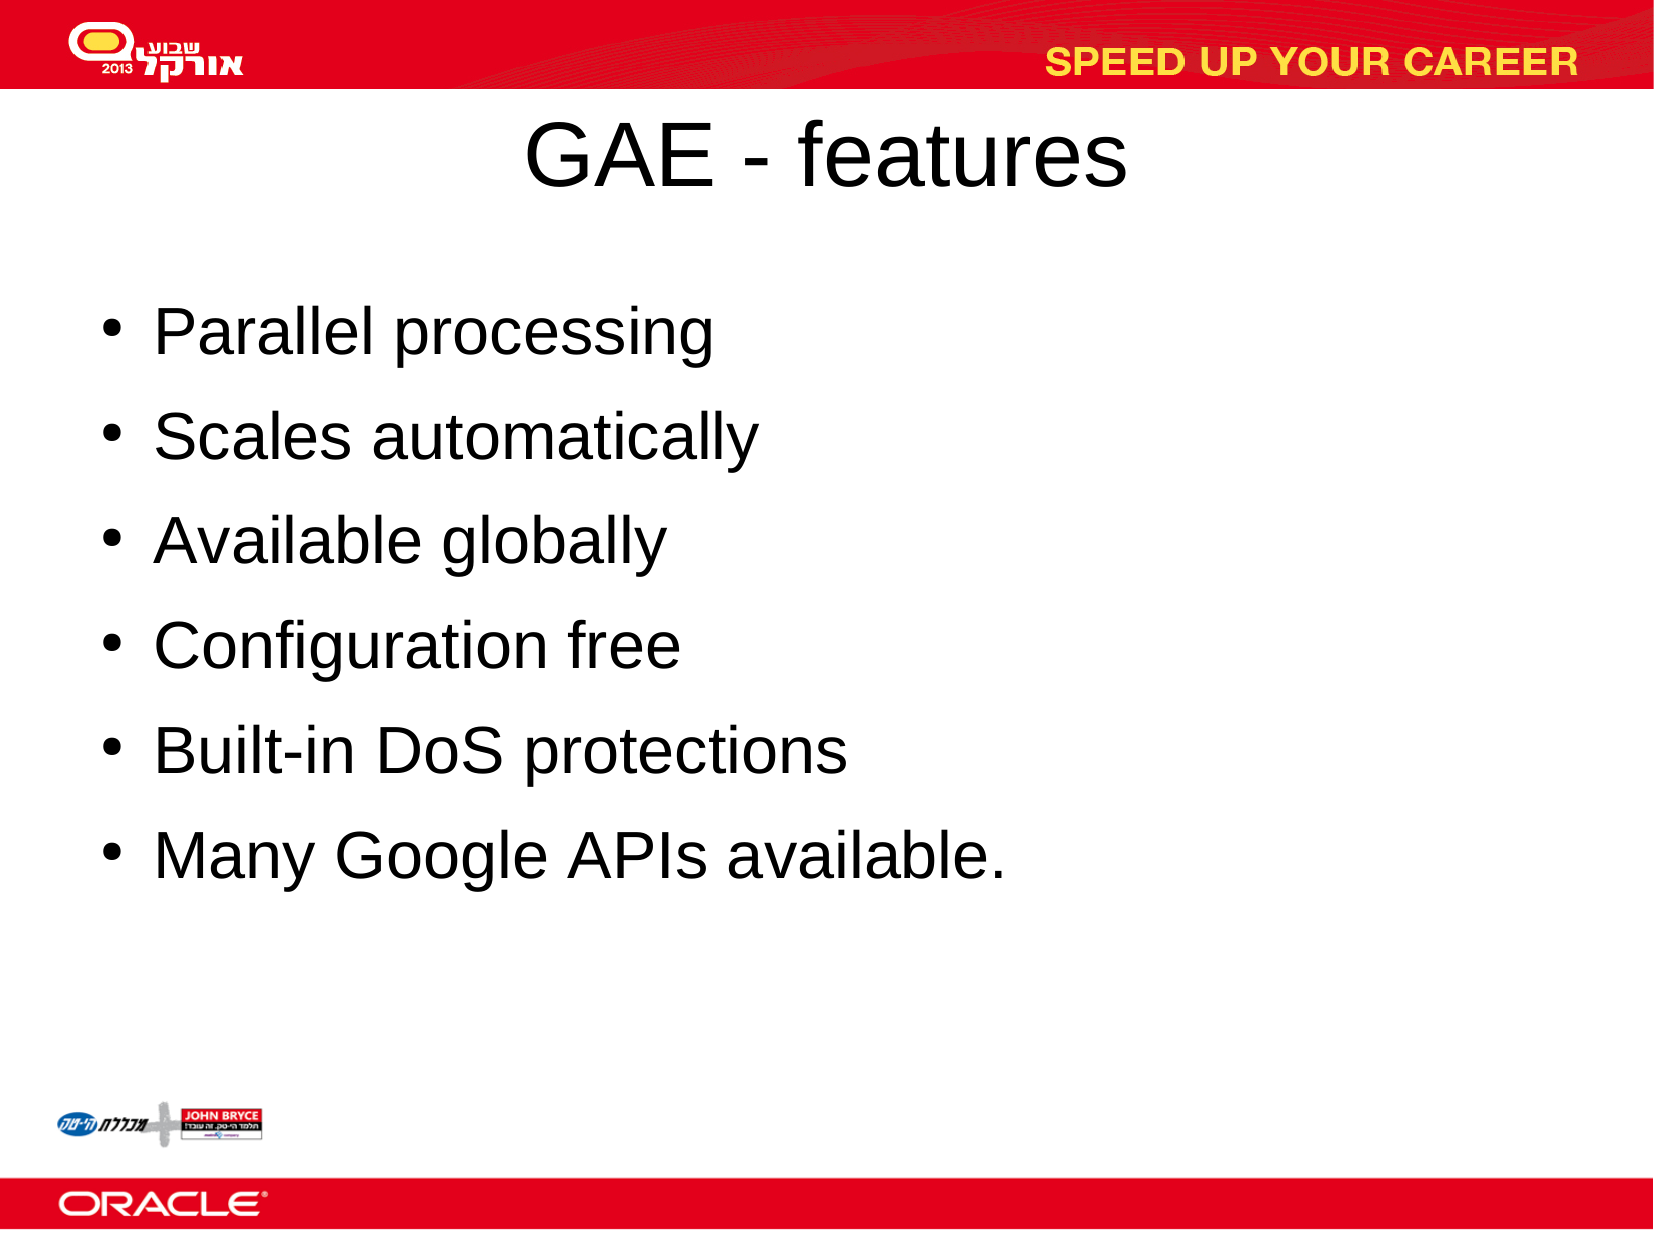

# GAE - features
Parallel processing
Scales automatically
Available globally
Configuration free
Built-in DoS protections
Many Google APIs available.